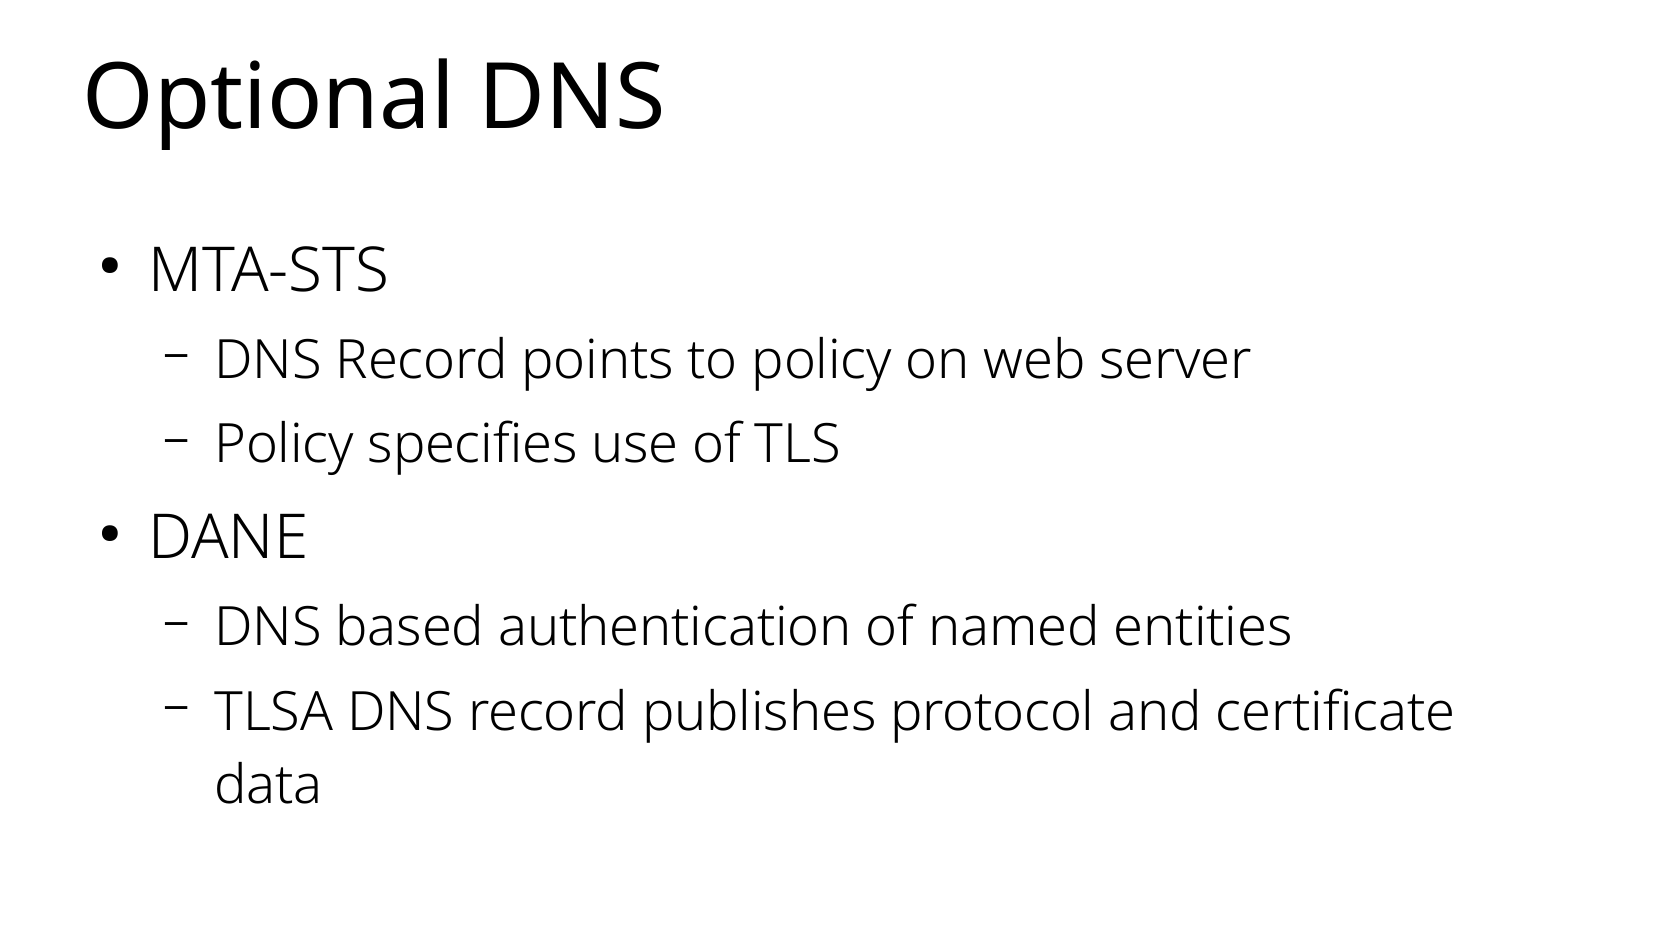

# Optional DNS
MTA-STS
DNS Record points to policy on web server
Policy specifies use of TLS
DANE
DNS based authentication of named entities
TLSA DNS record publishes protocol and certificate data